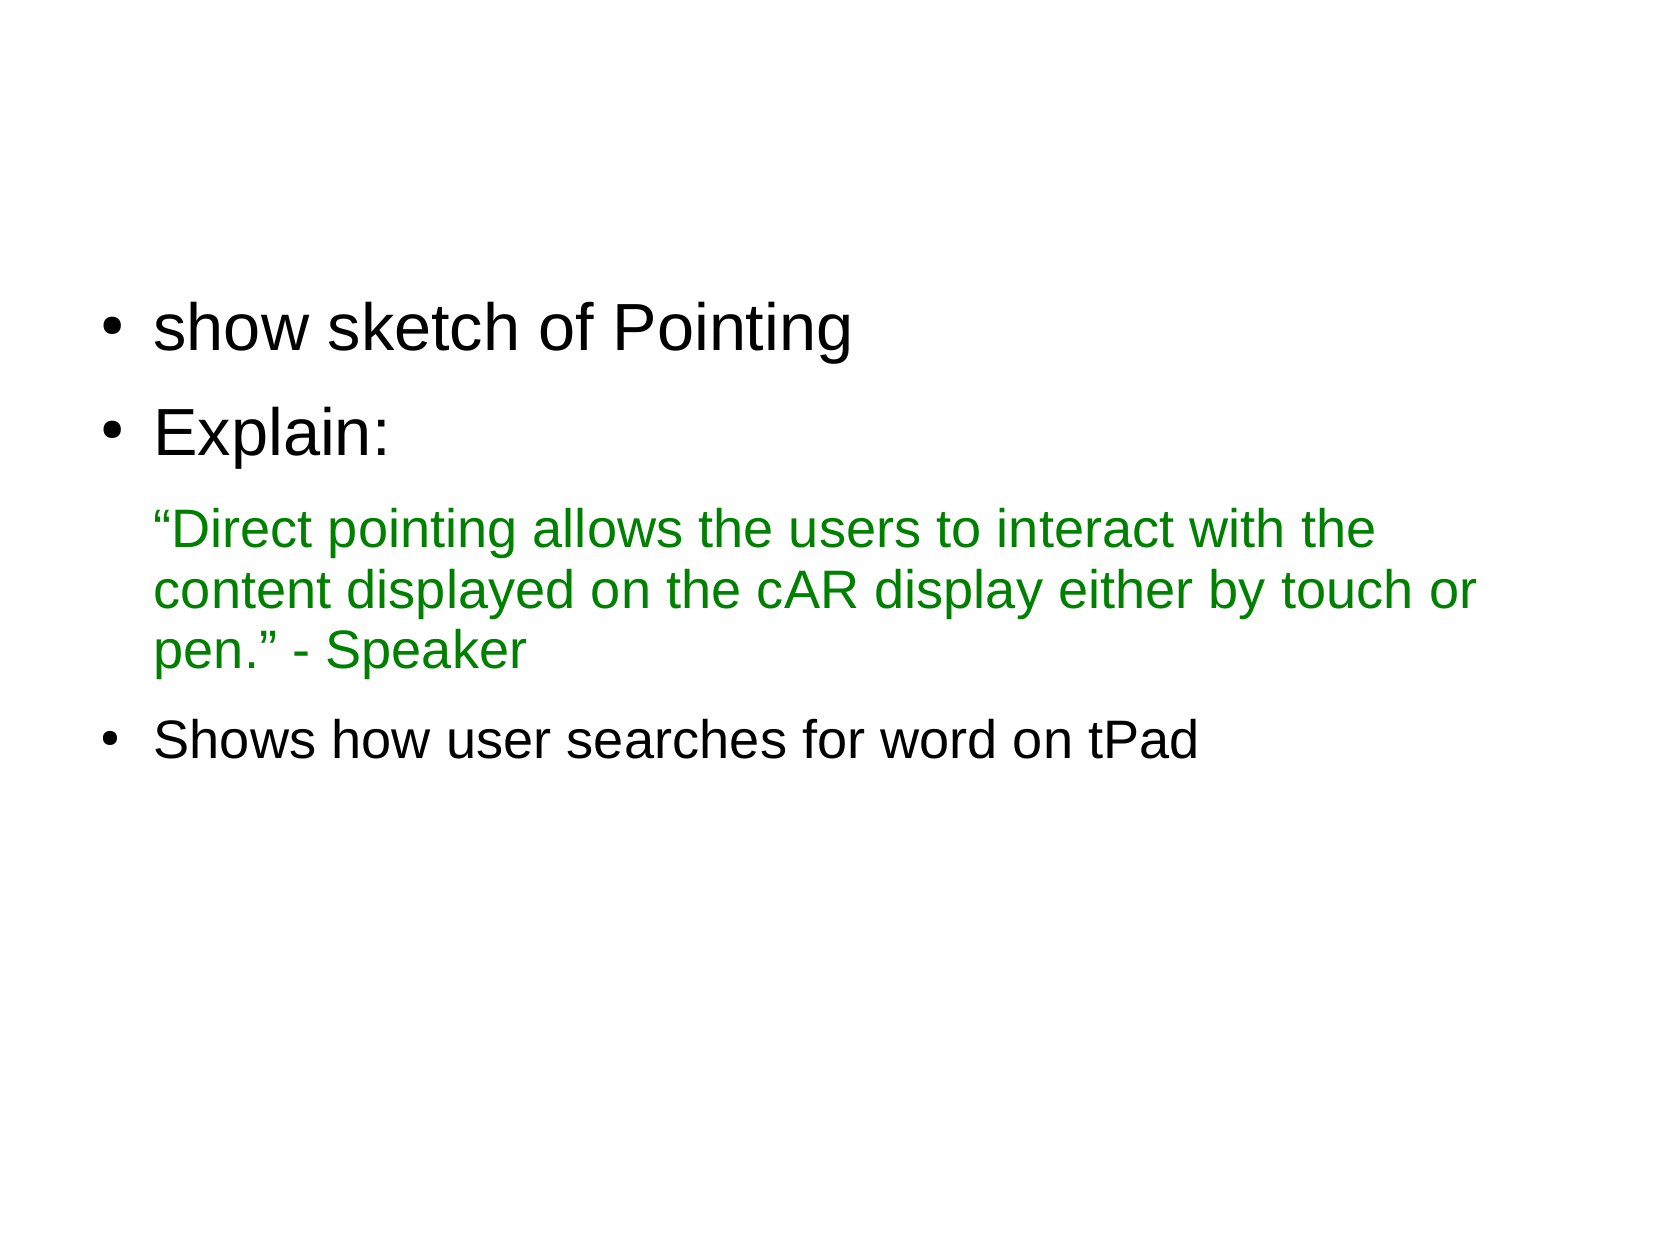

# show sketch of Pointing
Explain:
“Direct pointing allows the users to interact with the content displayed on the cAR display either by touch or pen.” - Speaker
Shows how user searches for word on tPad